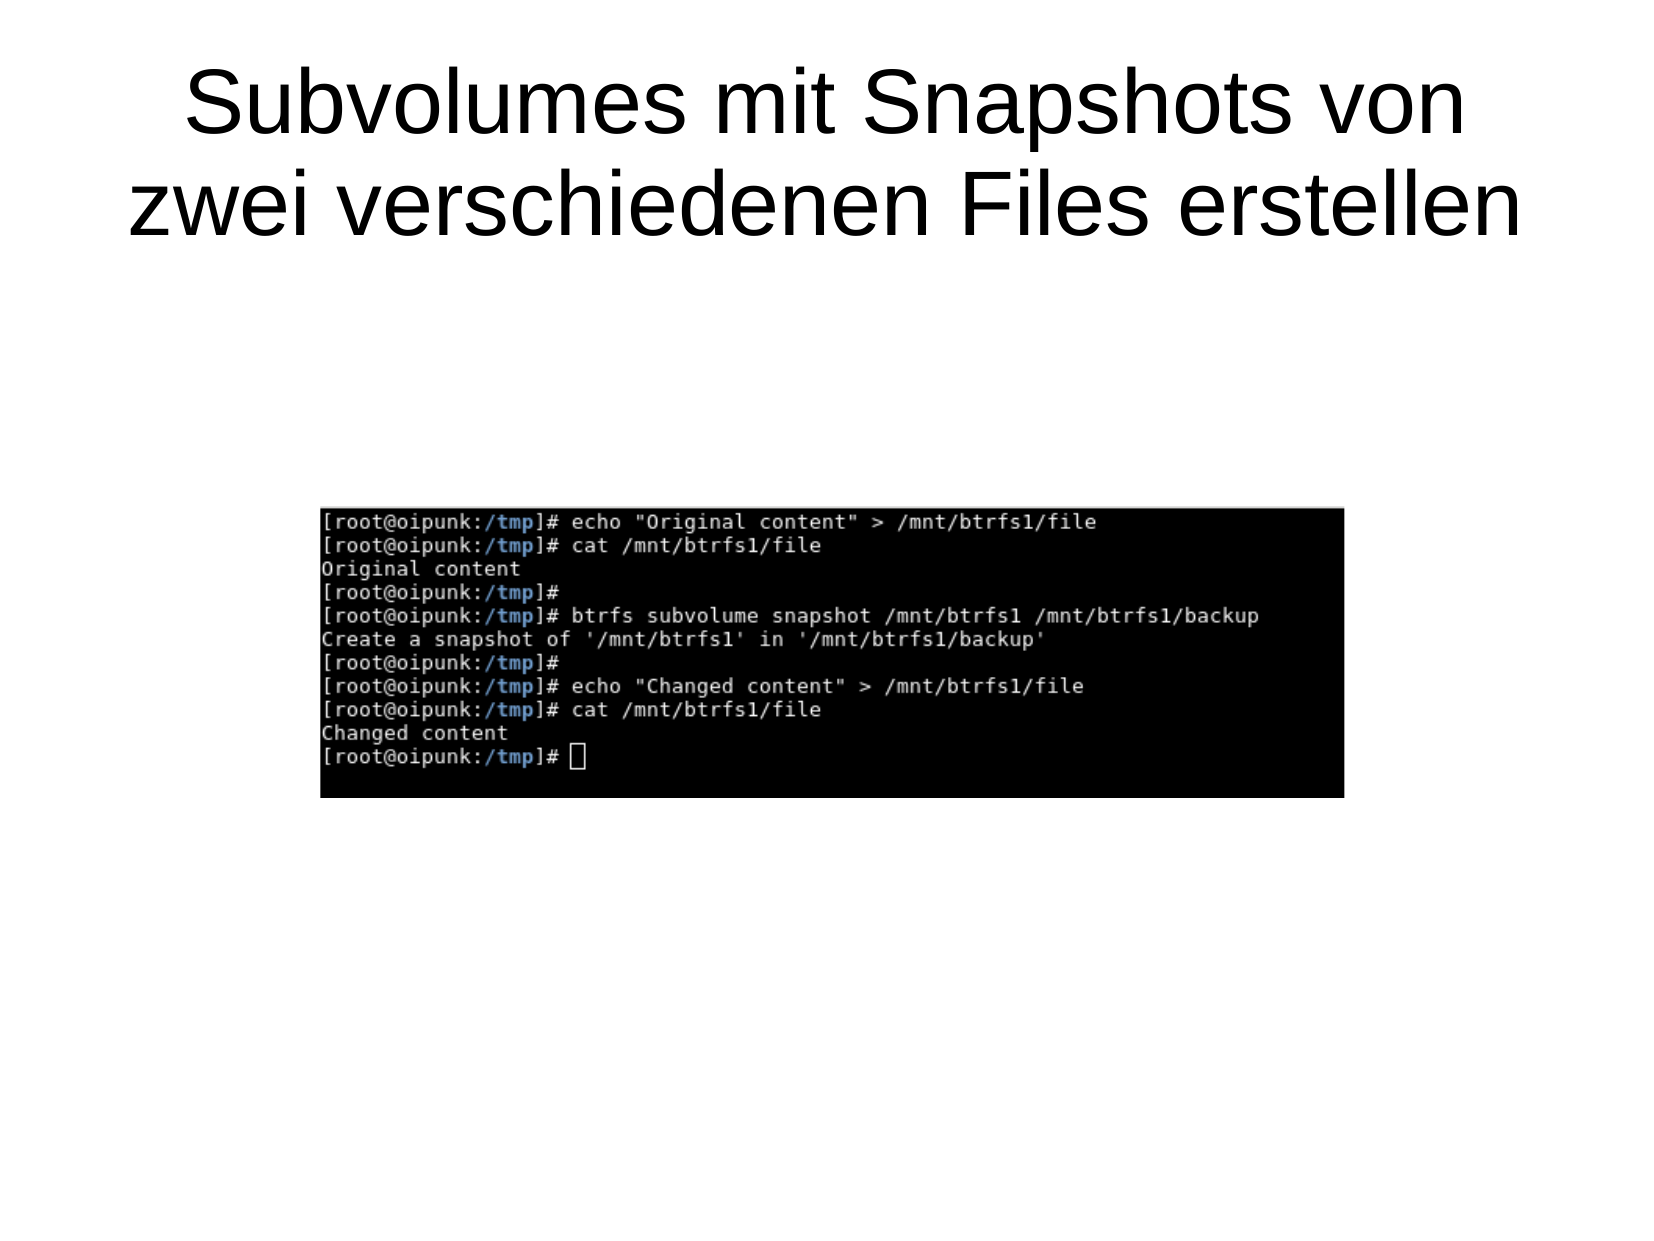

# Subvolumes mit Snapshots von zwei verschiedenen Files erstellen